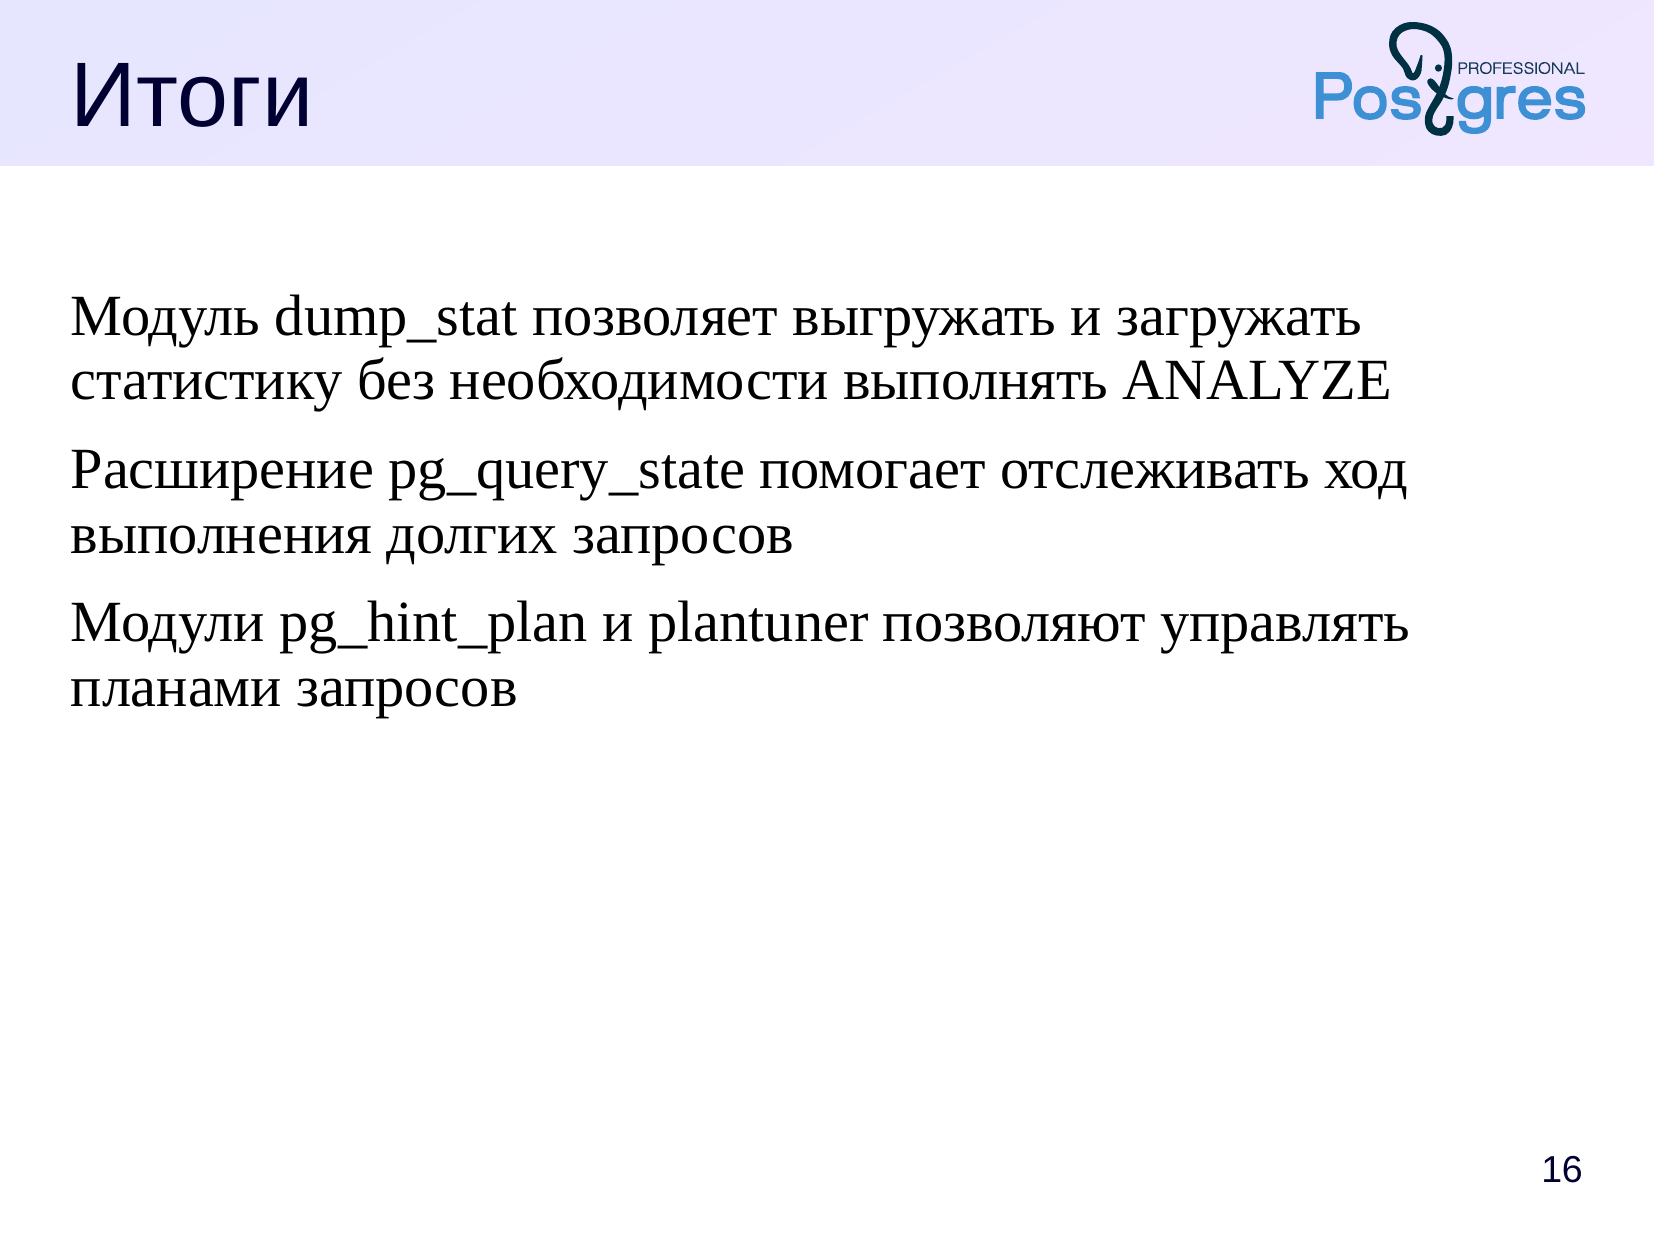

# Итоги
Модуль dump_stat позволяет выгружать и загружать статистику без необходимости выполнять ANALYZE
Расширение pg_query_state помогает отслеживать ход выполнения долгих запросов
Модули pg_hint_plan и plantuner позволяют управлять планами запросов